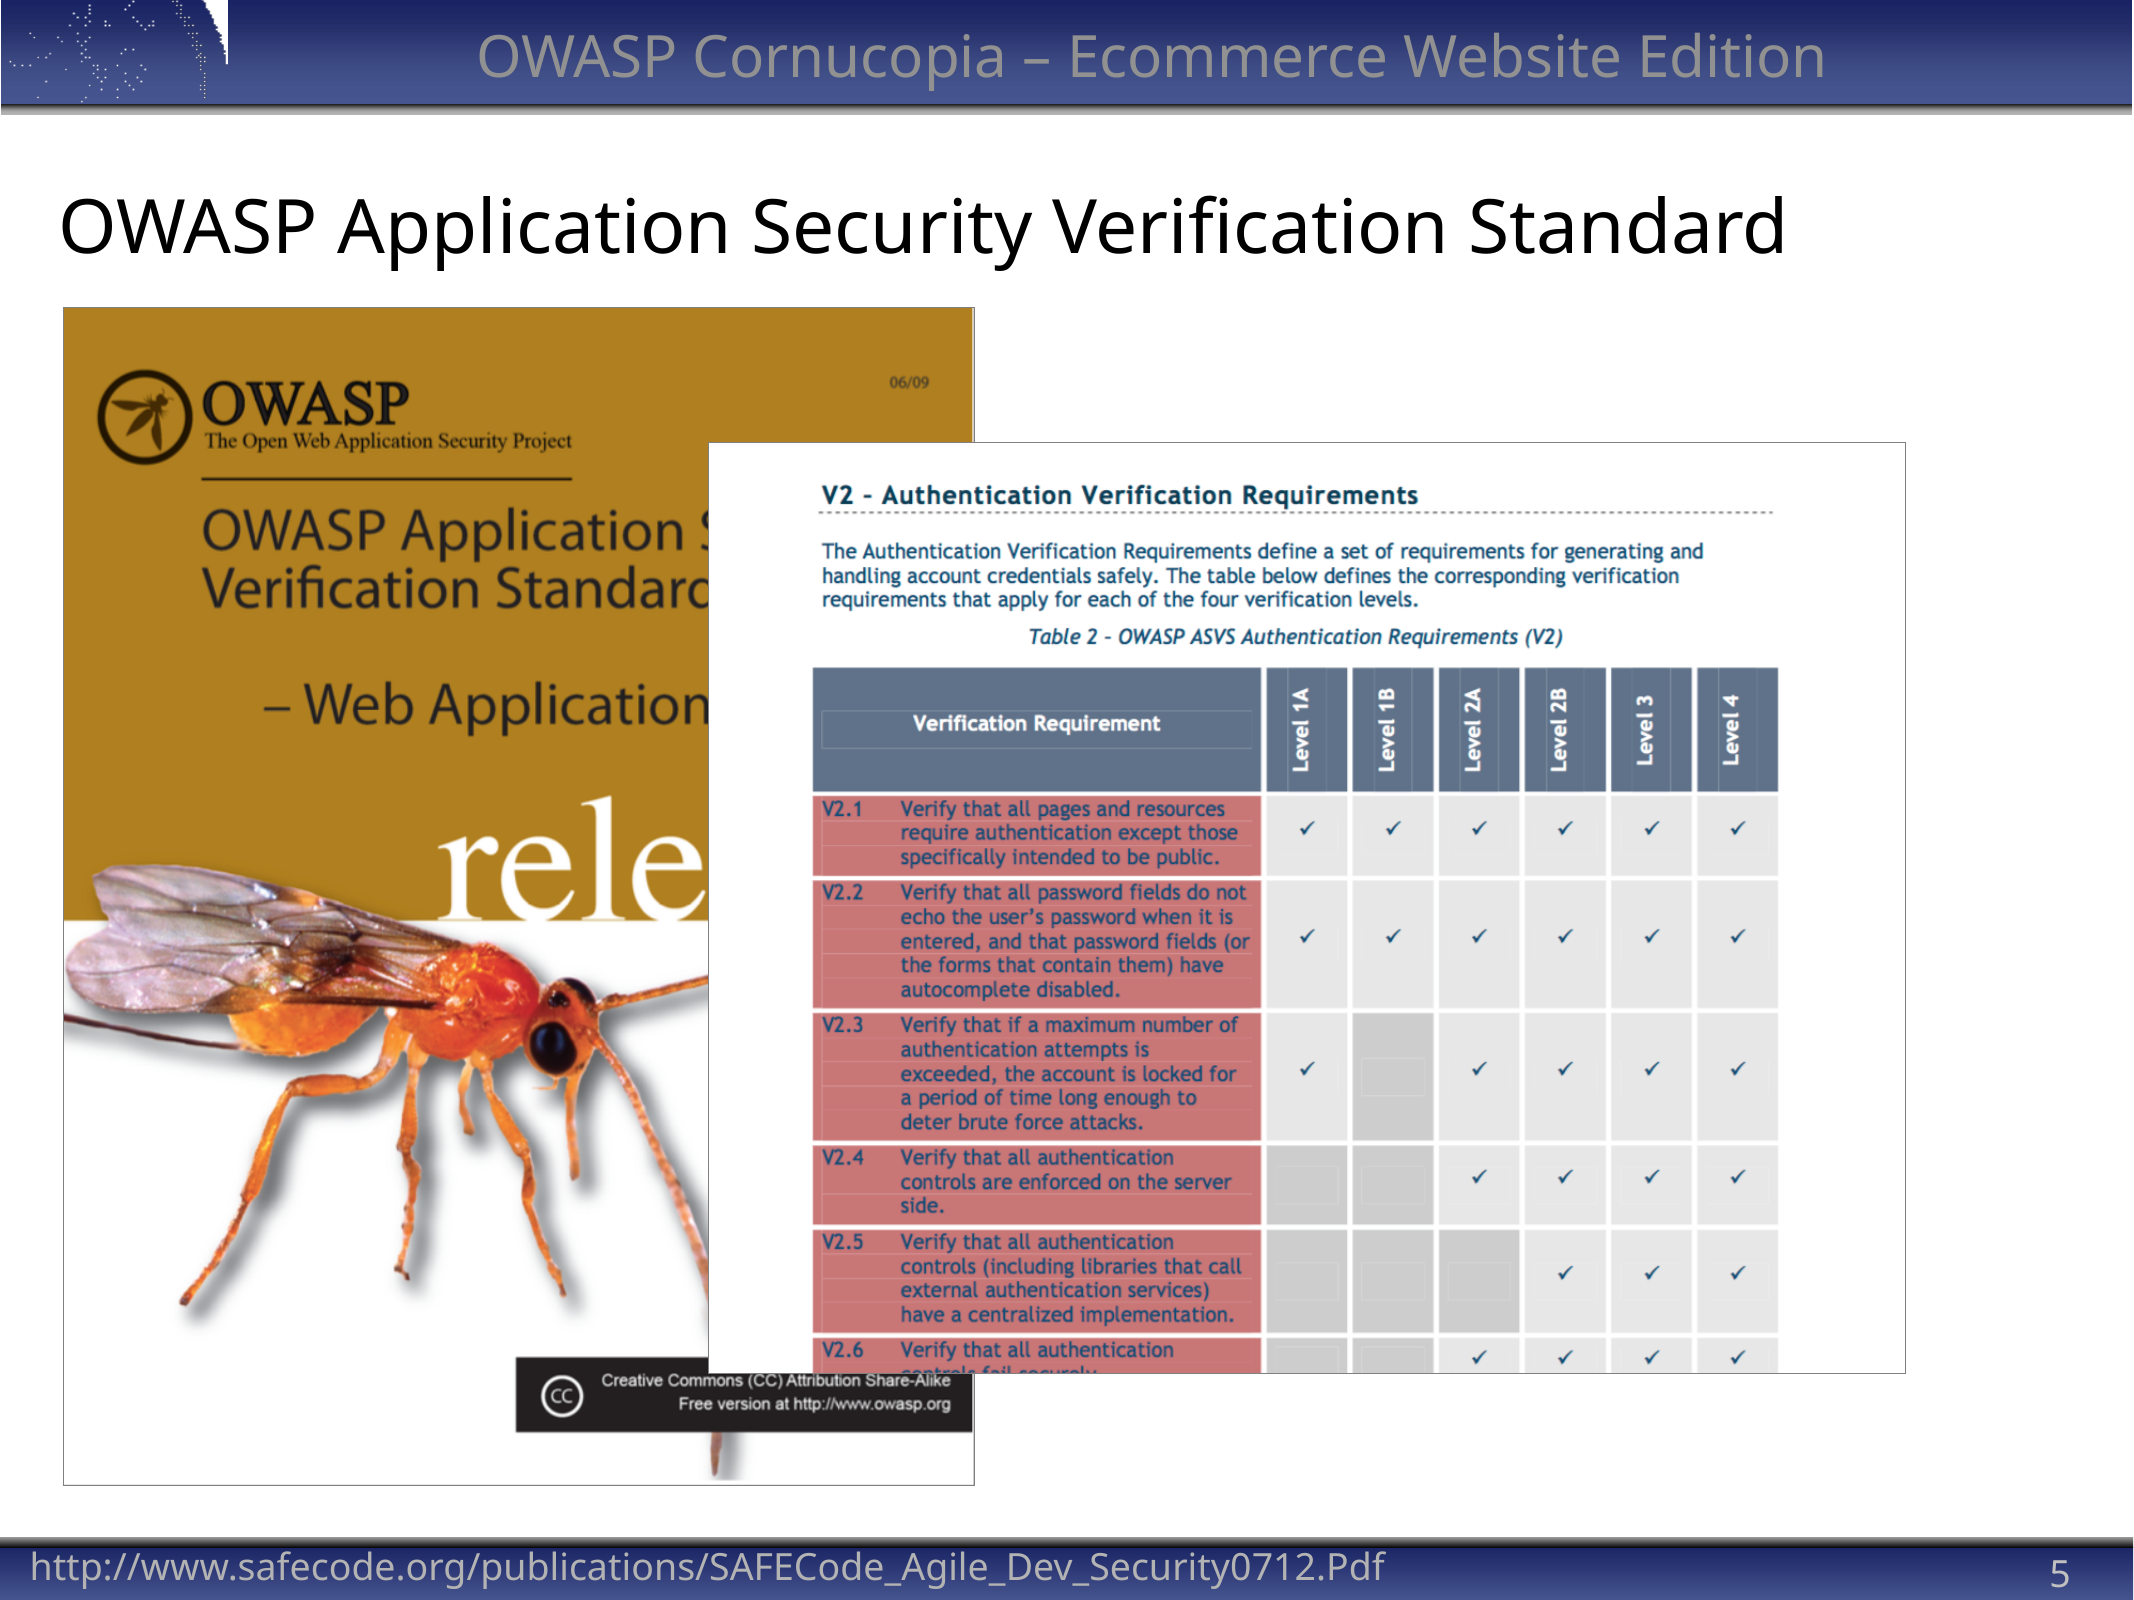

# OWASP Application Security Verification Standard
http://www.safecode.org/publications/SAFECode_Agile_Dev_Security0712.Pdf